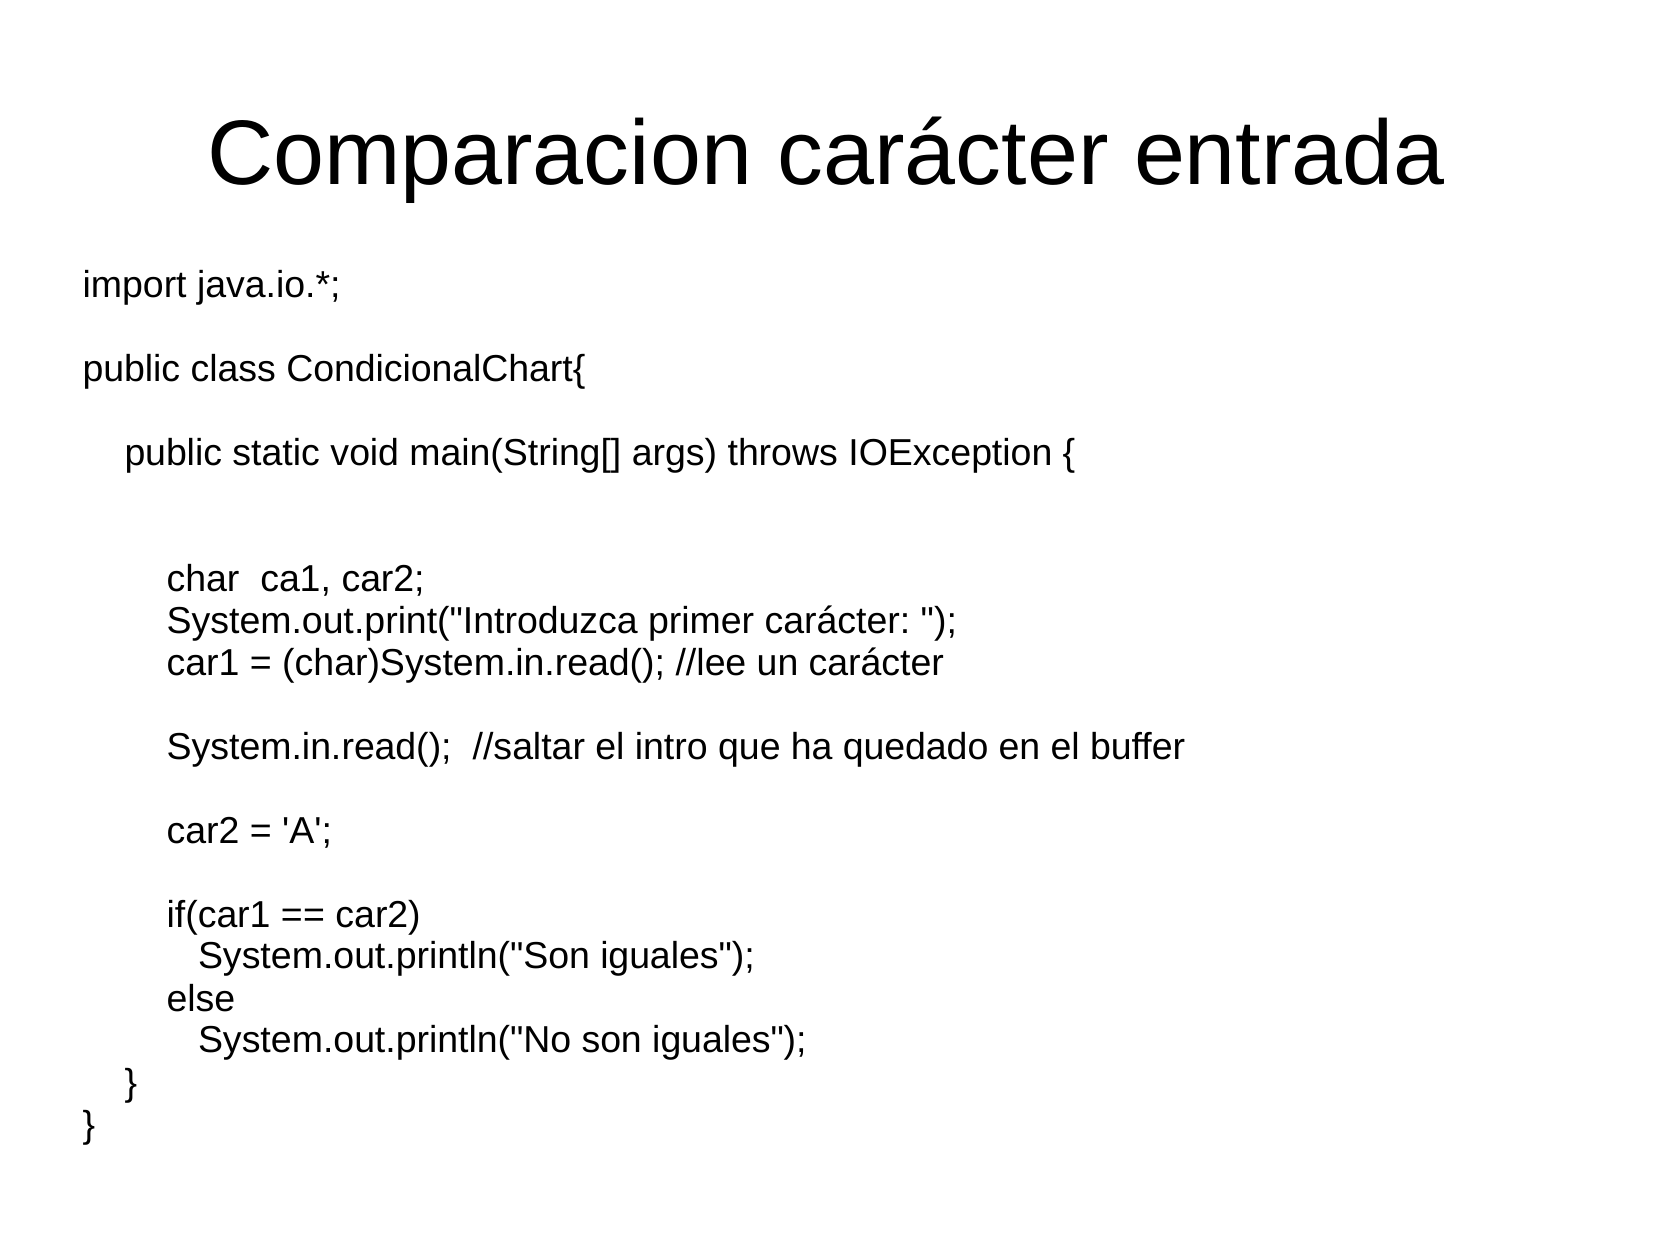

# Comparacion carácter entrada
import java.io.*;
public class CondicionalChart{
 public static void main(String[] args) throws IOException {
 char ca1, car2;
 System.out.print("Introduzca primer carácter: ");
 car1 = (char)System.in.read(); //lee un carácter
 System.in.read(); //saltar el intro que ha quedado en el buffer
 car2 = 'A';
 if(car1 == car2)
 System.out.println("Son iguales");
 else
 System.out.println("No son iguales");
 }
}